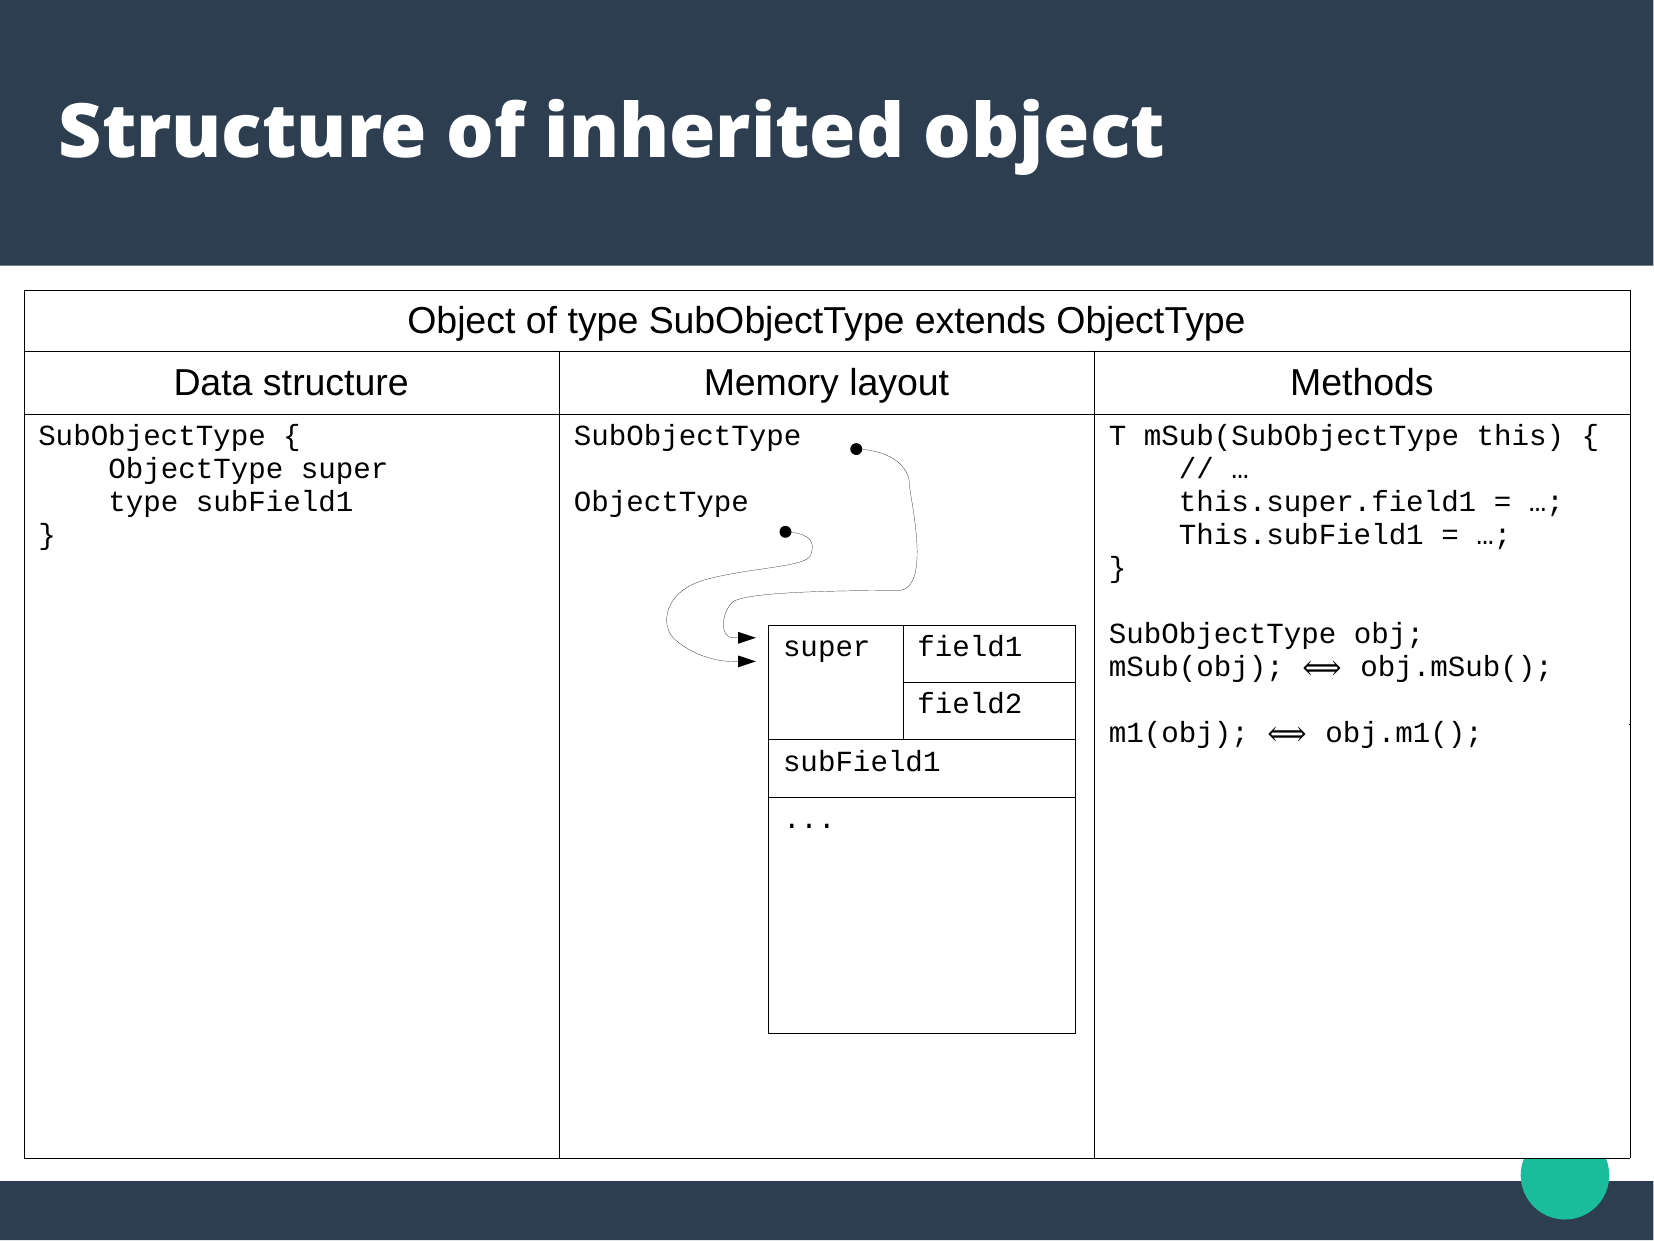

# Structure of inherited object
| Object of type SubObjectType extends ObjectType | | |
| --- | --- | --- |
| Data structure | Memory layout | Methods |
| SubObjectType { ObjectType super type subField1 } | SubObjectType ObjectType | T mSub(SubObjectType this) { // … this.super.field1 = …; This.subField1 = …; } SubObjectType obj; mSub(obj); ⟺ obj.mSub(); m1(obj); ⟺ obj.m1(); |
| super | field1 |
| --- | --- |
| | field2 |
| subField1 | |
| ... | |